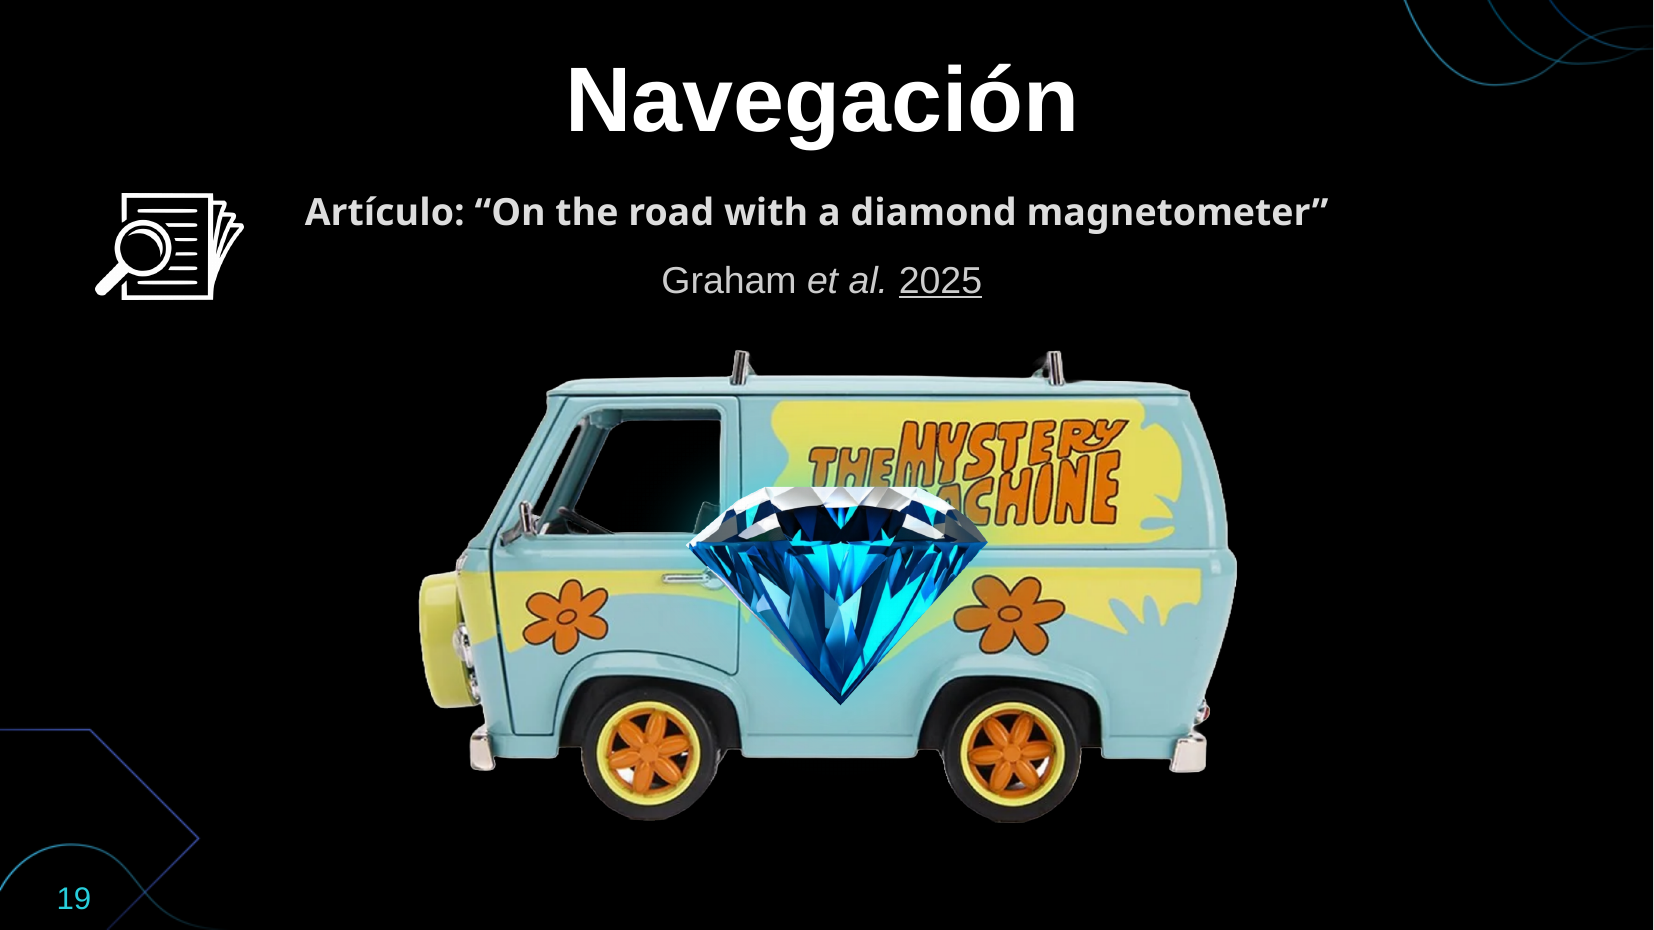

Navegación
Artículo: “On the road with a diamond magnetometer”
Graham et al. 2025